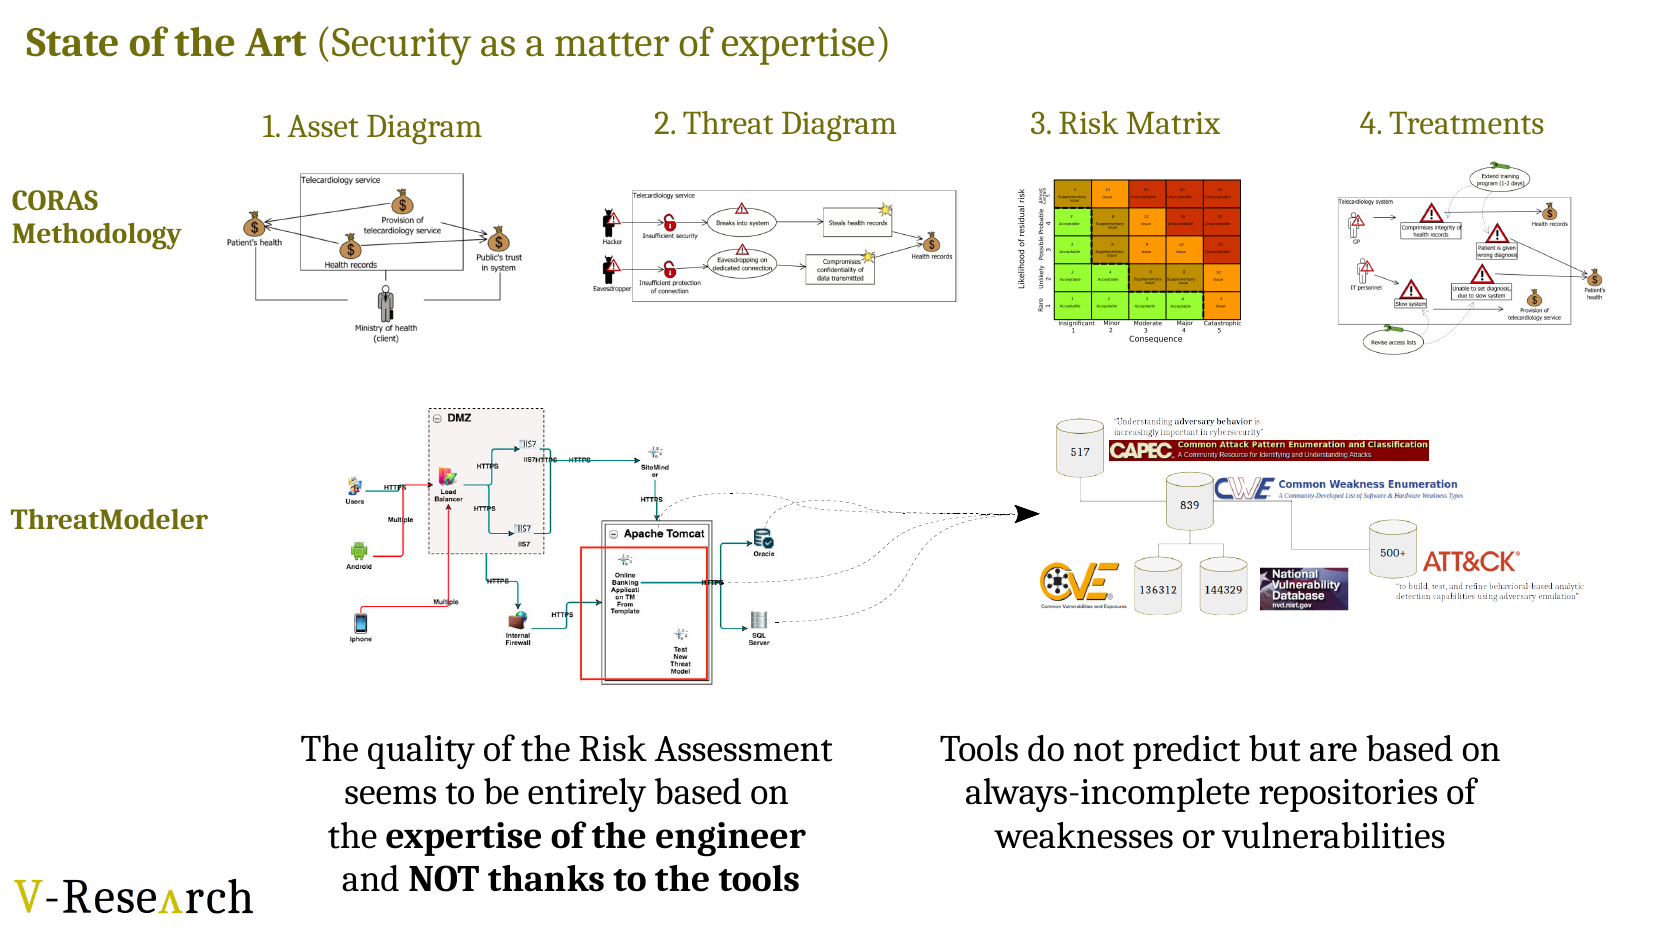

State of the Art (Security as a matter of expertise)
2. Threat Diagram
3. Risk Matrix
4. Treatments
1. Asset Diagram
CORAS
Methodology
ThreatModeler
The quality of the Risk Assessment
seems to be entirely based on
the expertise of the engineer
and NOT thanks to the tools
Tools do not predict but are based on always-incomplete repositories of weaknesses or vulnerabilities